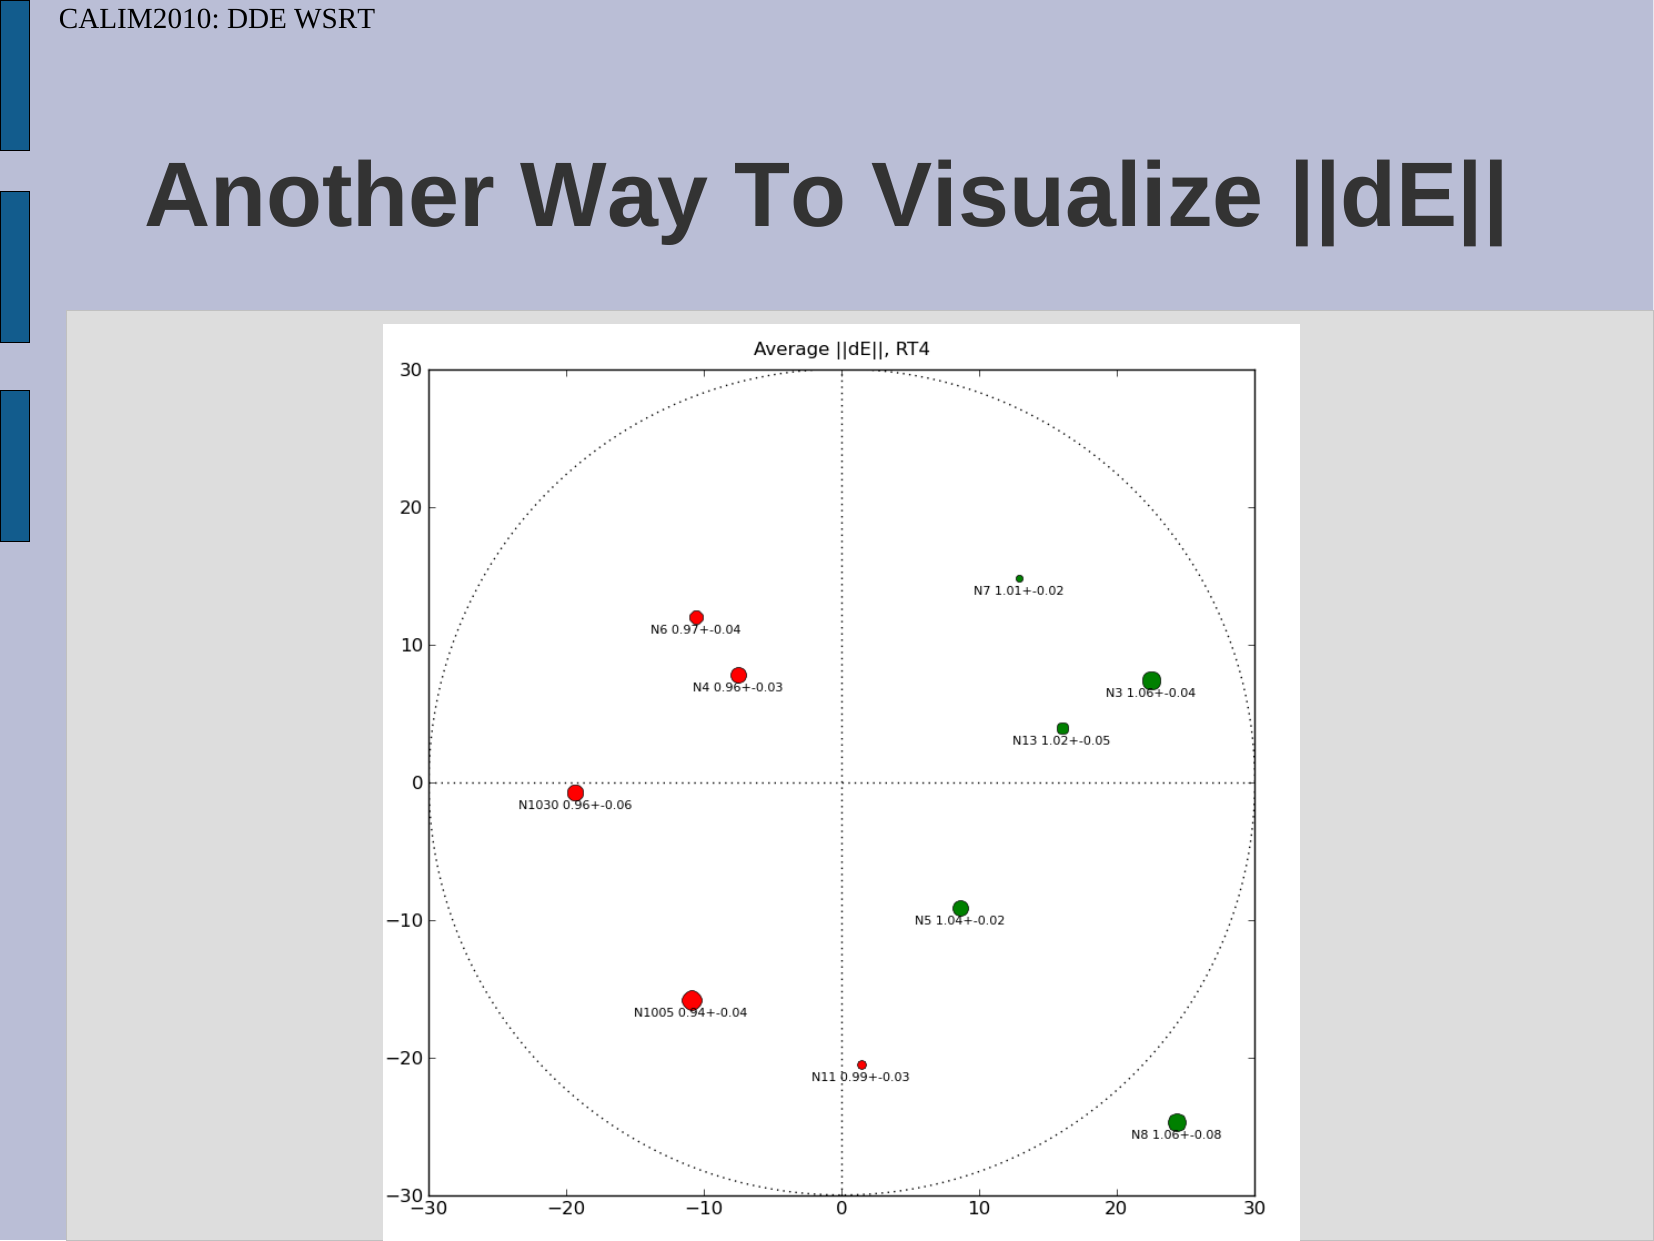

CALIM2010: DDE WSRT
# Another Way To Visualize ||dE||